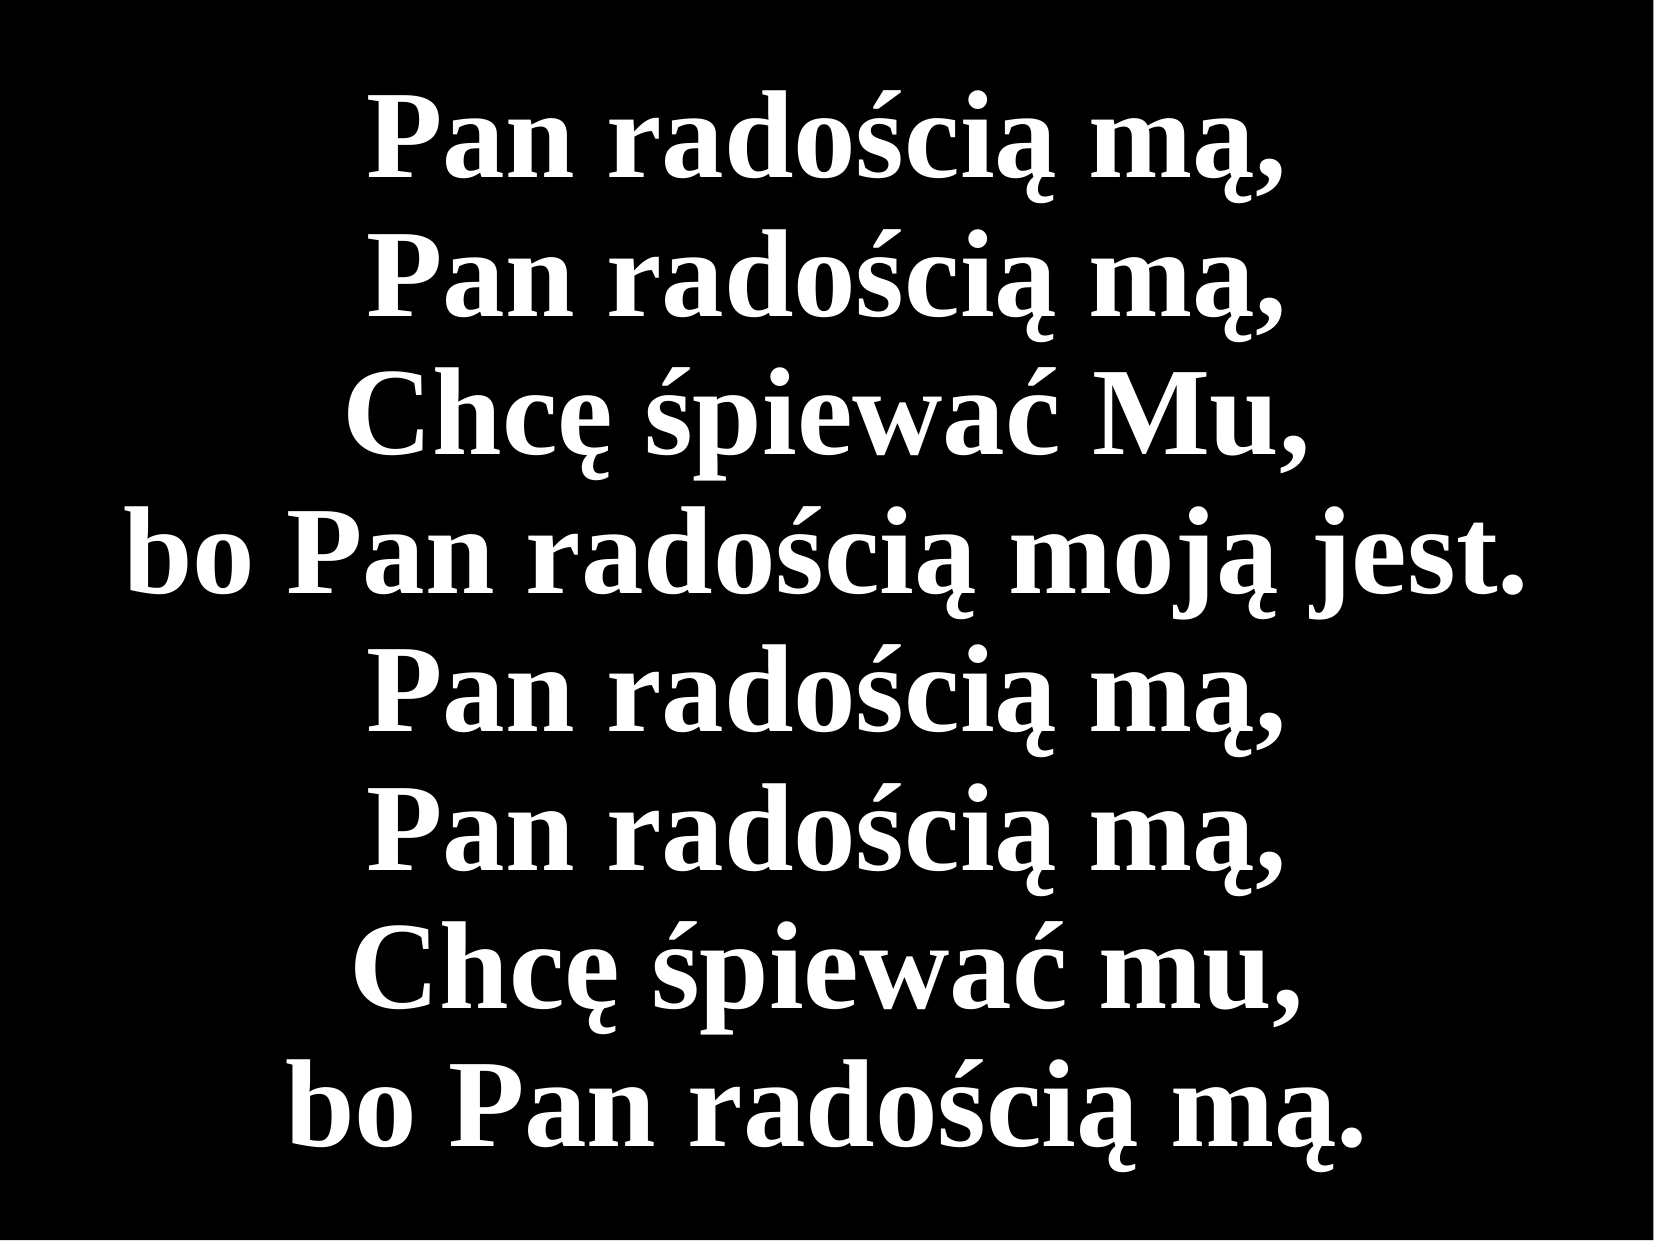

# Pan radością mą, Pan radością mą, Chcę śpiewać Mu, bo Pan radością moją jest. Pan radością mą, Pan radością mą, Chcę śpiewać mu, bo Pan radością mą.